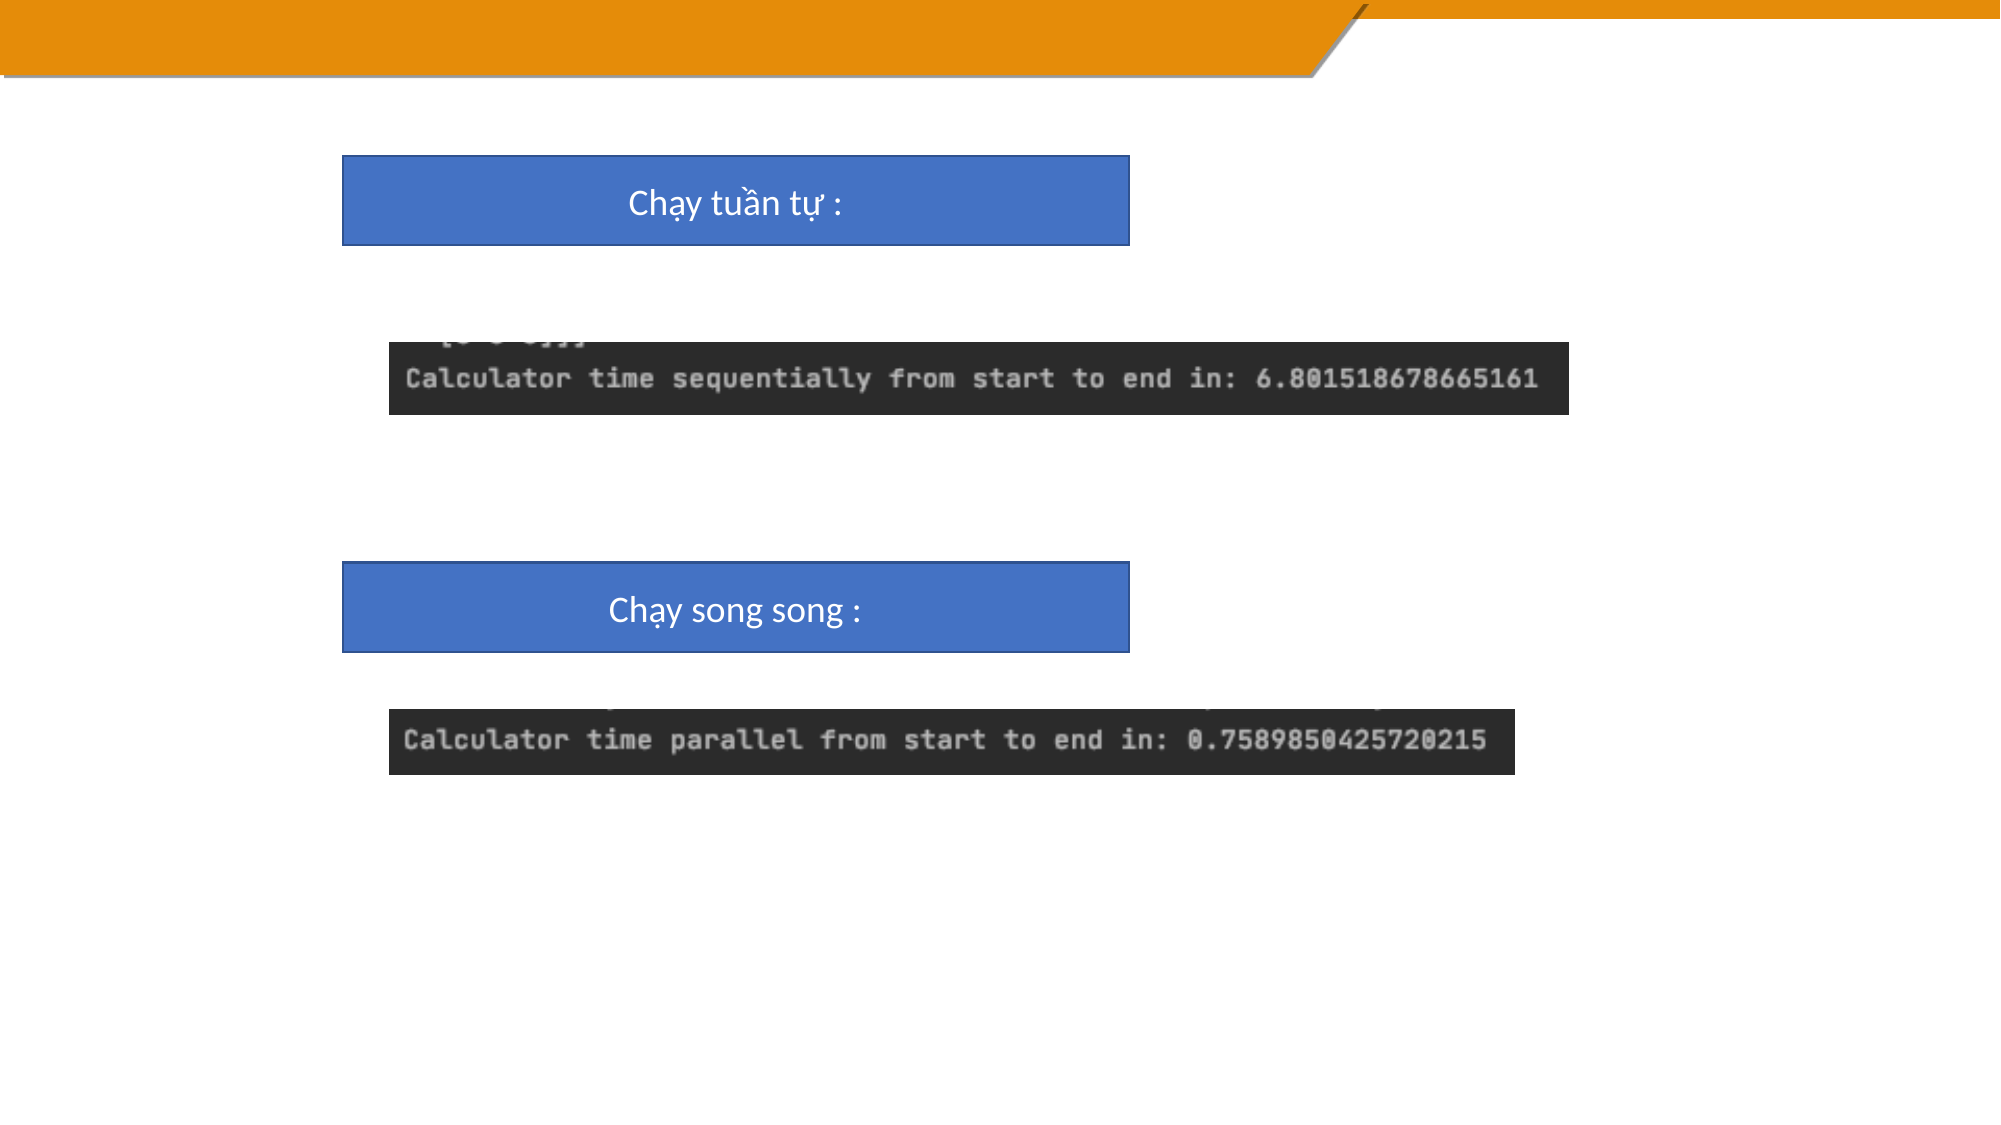

Chạy tuần tự :
Chạy song song :